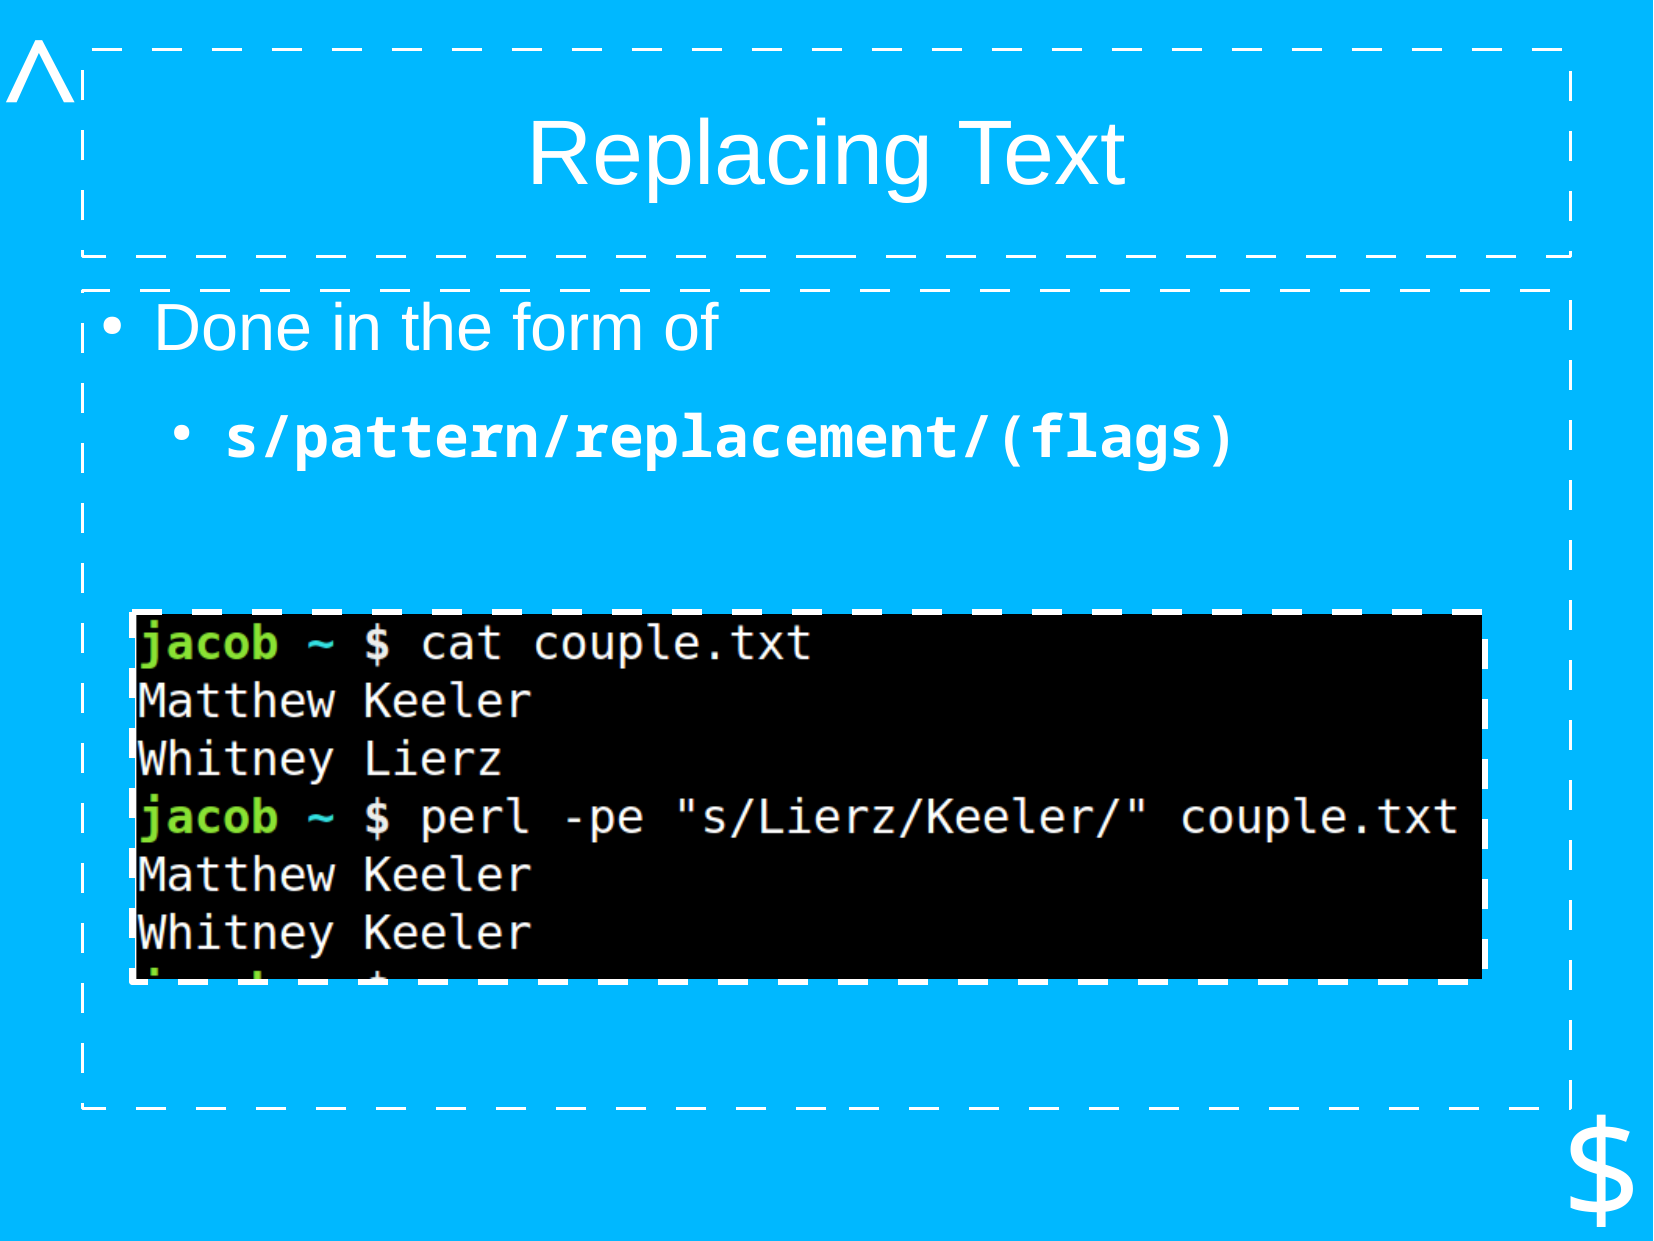

# Replacing Text
Done in the form of
s/pattern/replacement/(flags)